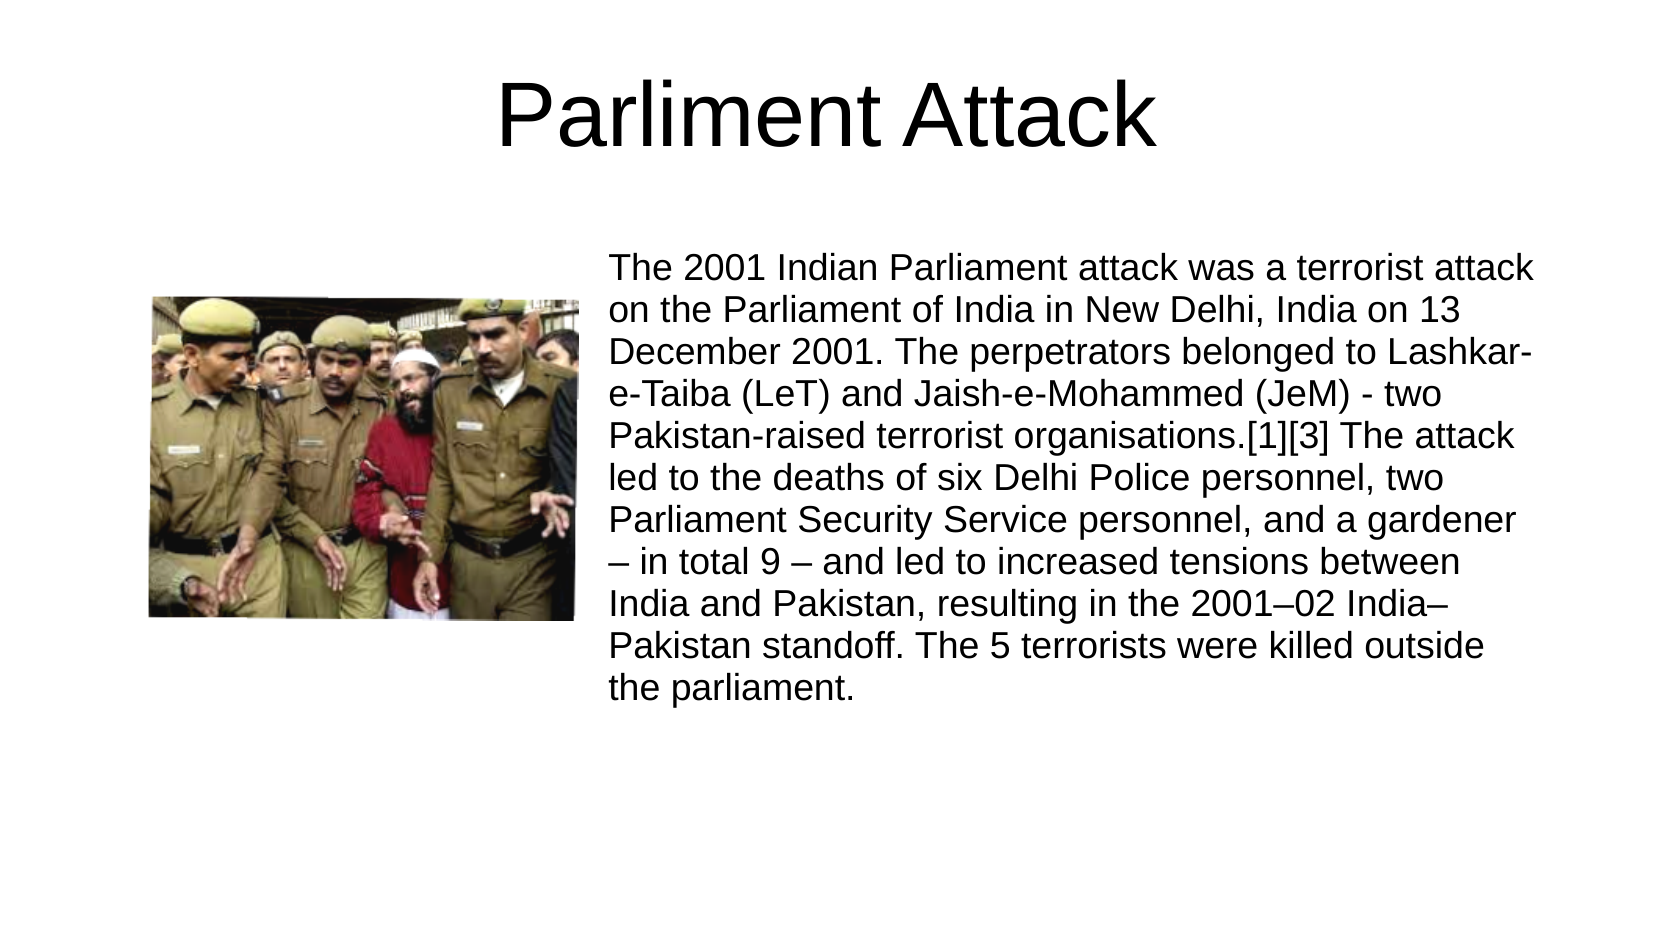

# Parliment Attack
The 2001 Indian Parliament attack was a terrorist attack on the Parliament of India in New Delhi, India on 13 December 2001. The perpetrators belonged to Lashkar-e-Taiba (LeT) and Jaish-e-Mohammed (JeM) - two Pakistan-raised terrorist organisations.[1][3] The attack led to the deaths of six Delhi Police personnel, two Parliament Security Service personnel, and a gardener – in total 9 – and led to increased tensions between India and Pakistan, resulting in the 2001–02 India–Pakistan standoff. The 5 terrorists were killed outside the parliament.